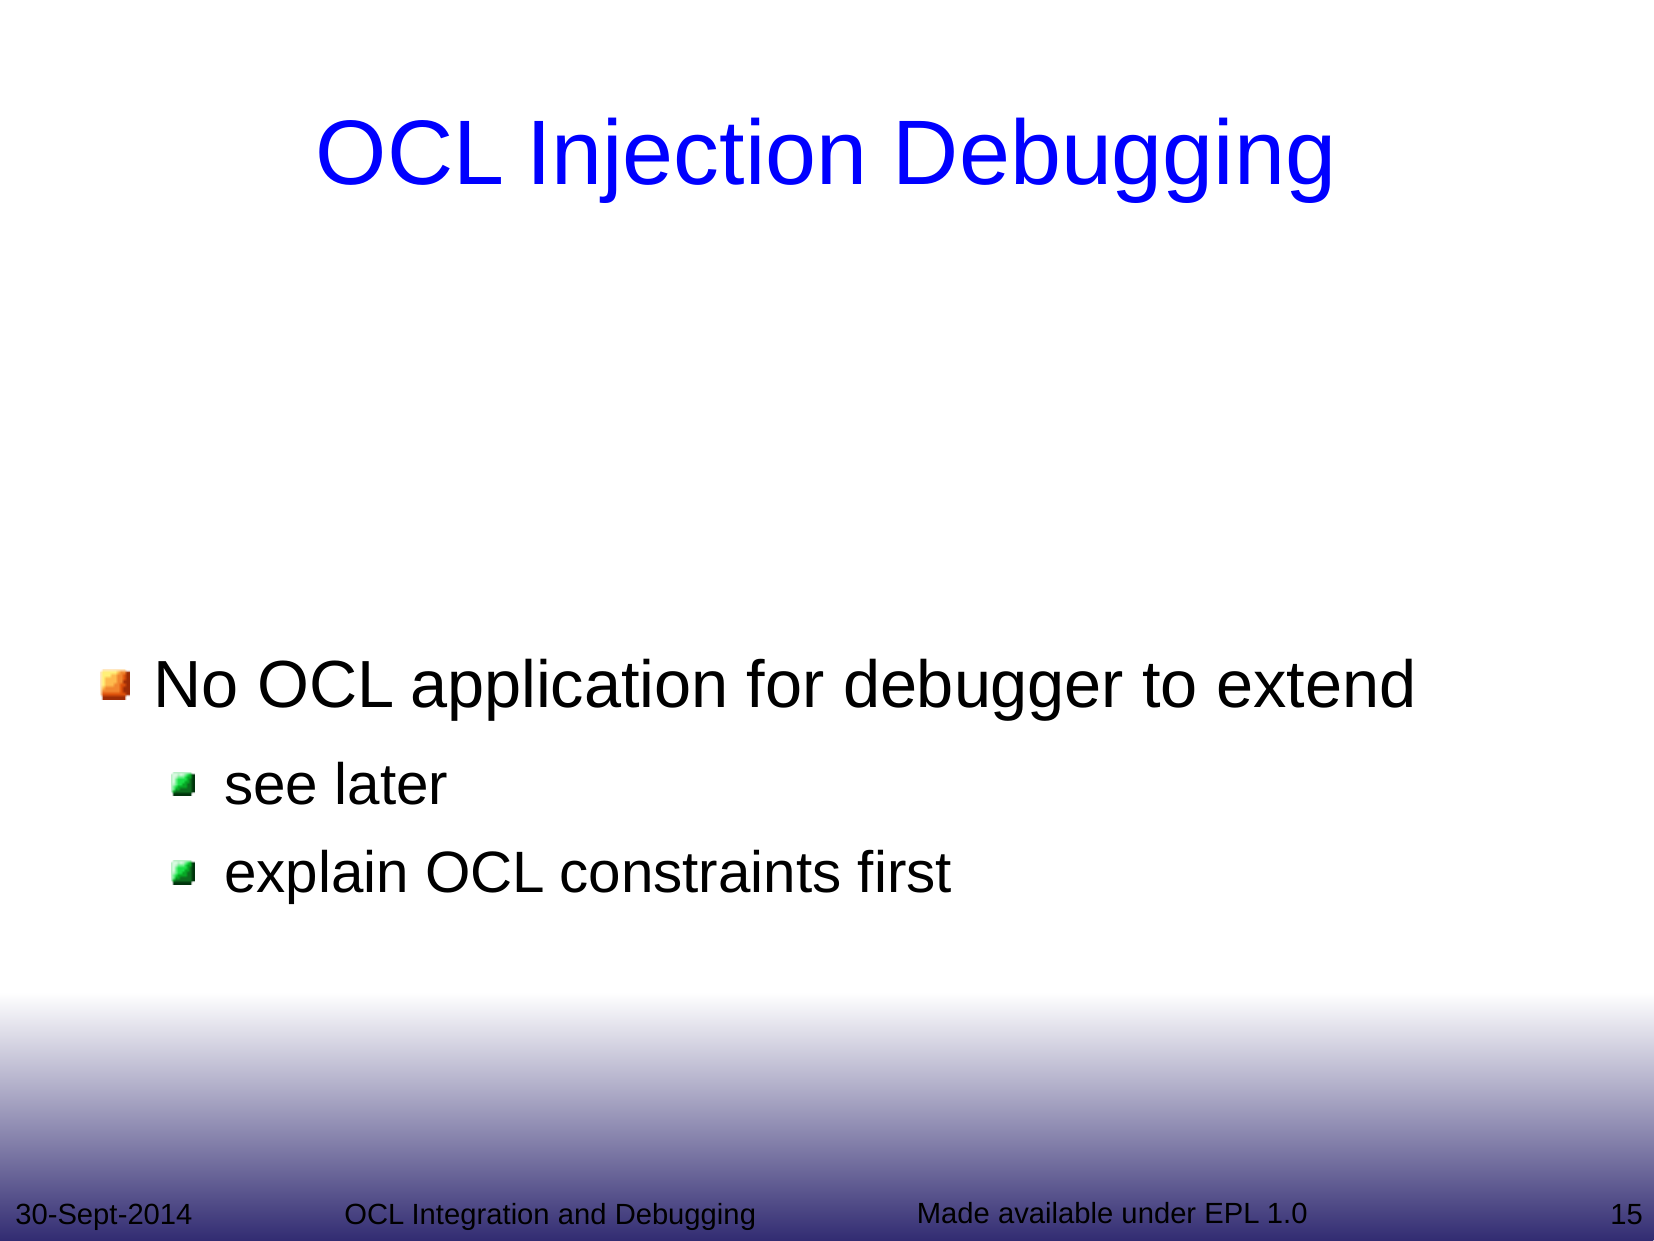

# OCL Injection Debugging
No OCL application for debugger to extend
see later
explain OCL constraints first
30-Sept-2014
OCL Integration and Debugging
15